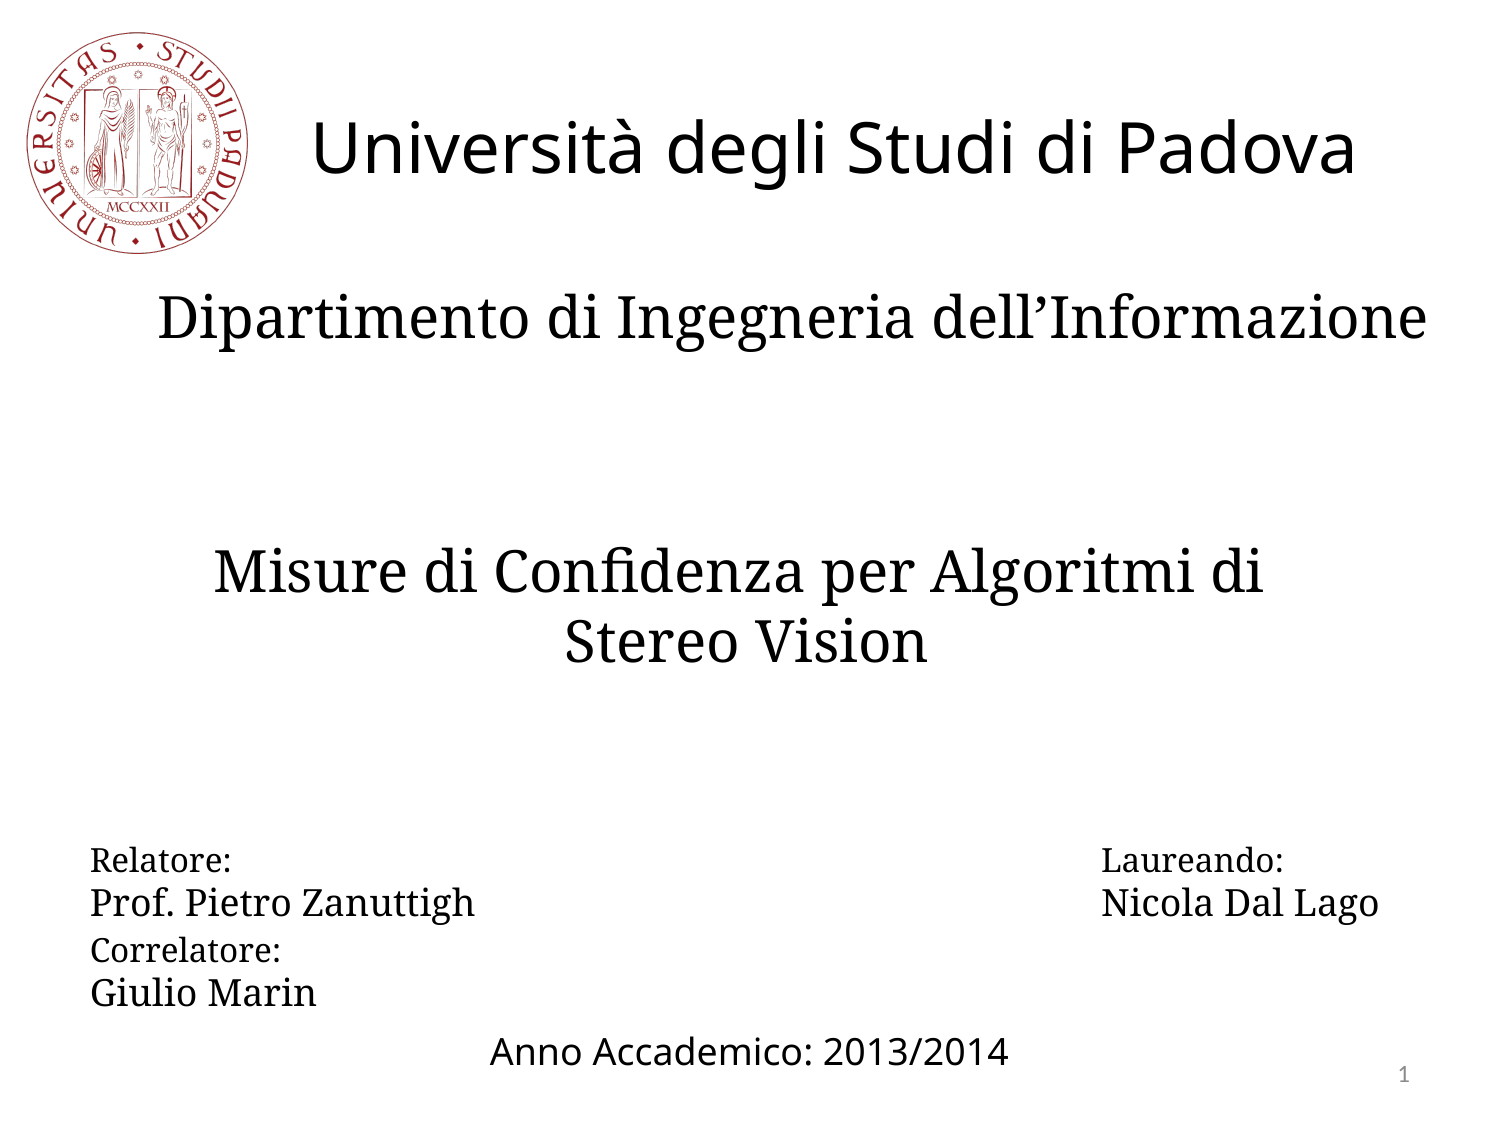

Università degli Studi di Padova
Dipartimento di Ingegneria dell’Informazione
# Misure di Confidenza per Algoritmi di Stereo Vision
Relatore:
Prof. Pietro Zanuttigh
Correlatore:
Giulio Marin
Laureando:
Nicola Dal Lago
Anno Accademico: 2013/2014
1